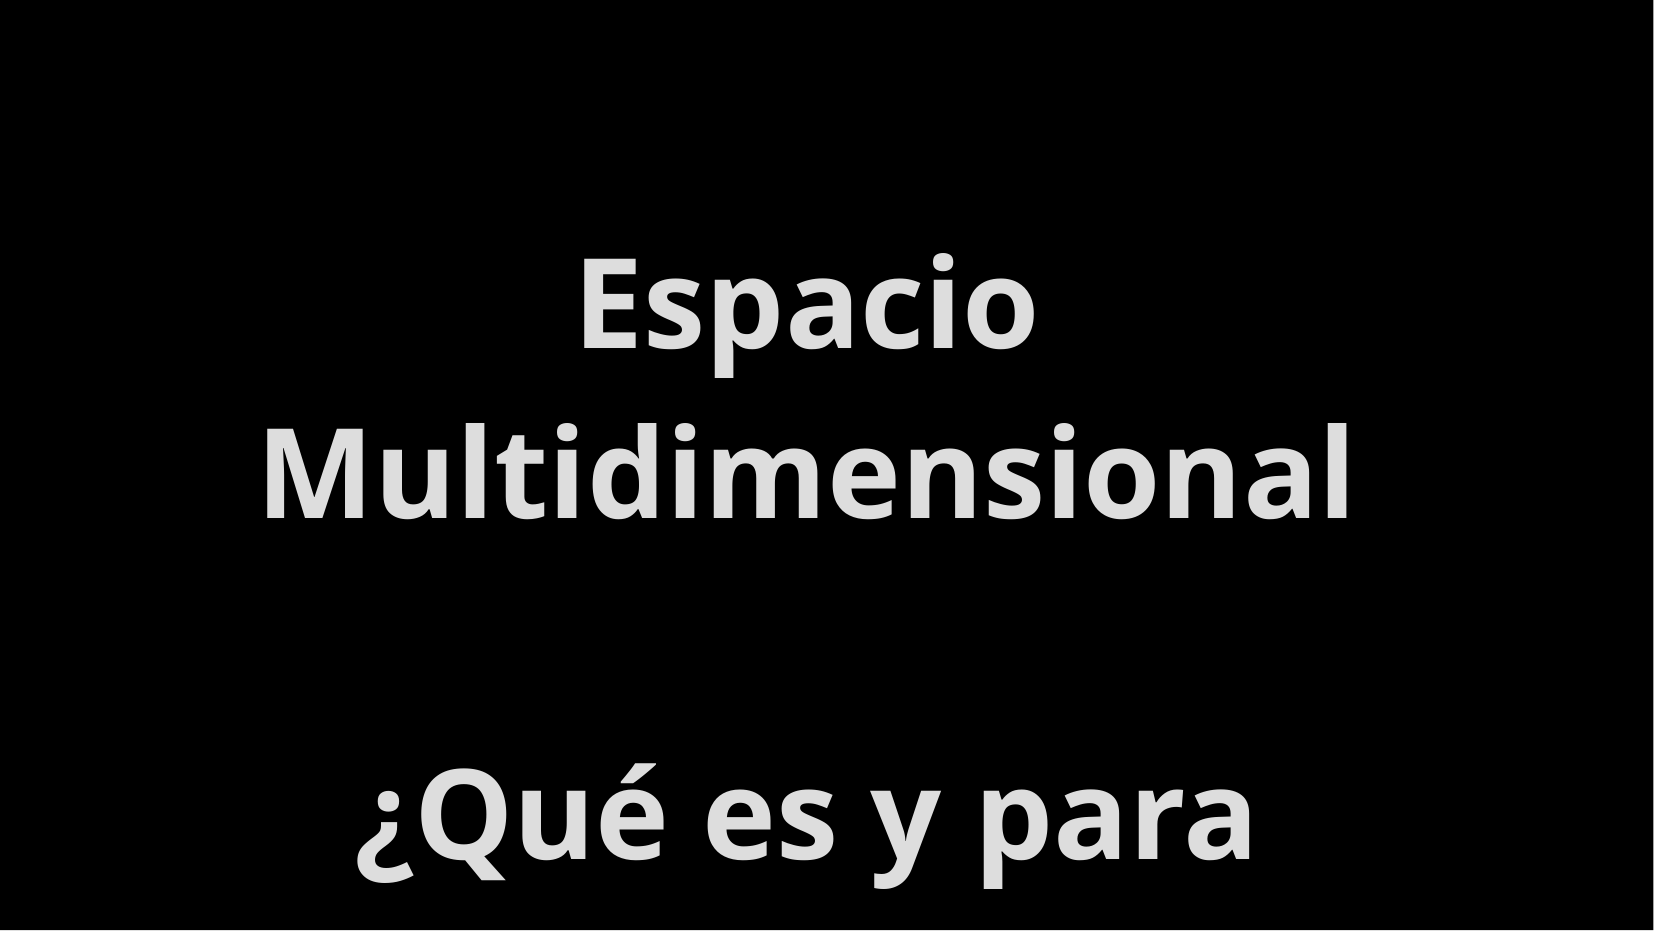

Espacio Multidimensional
¿Qué es y para qué?